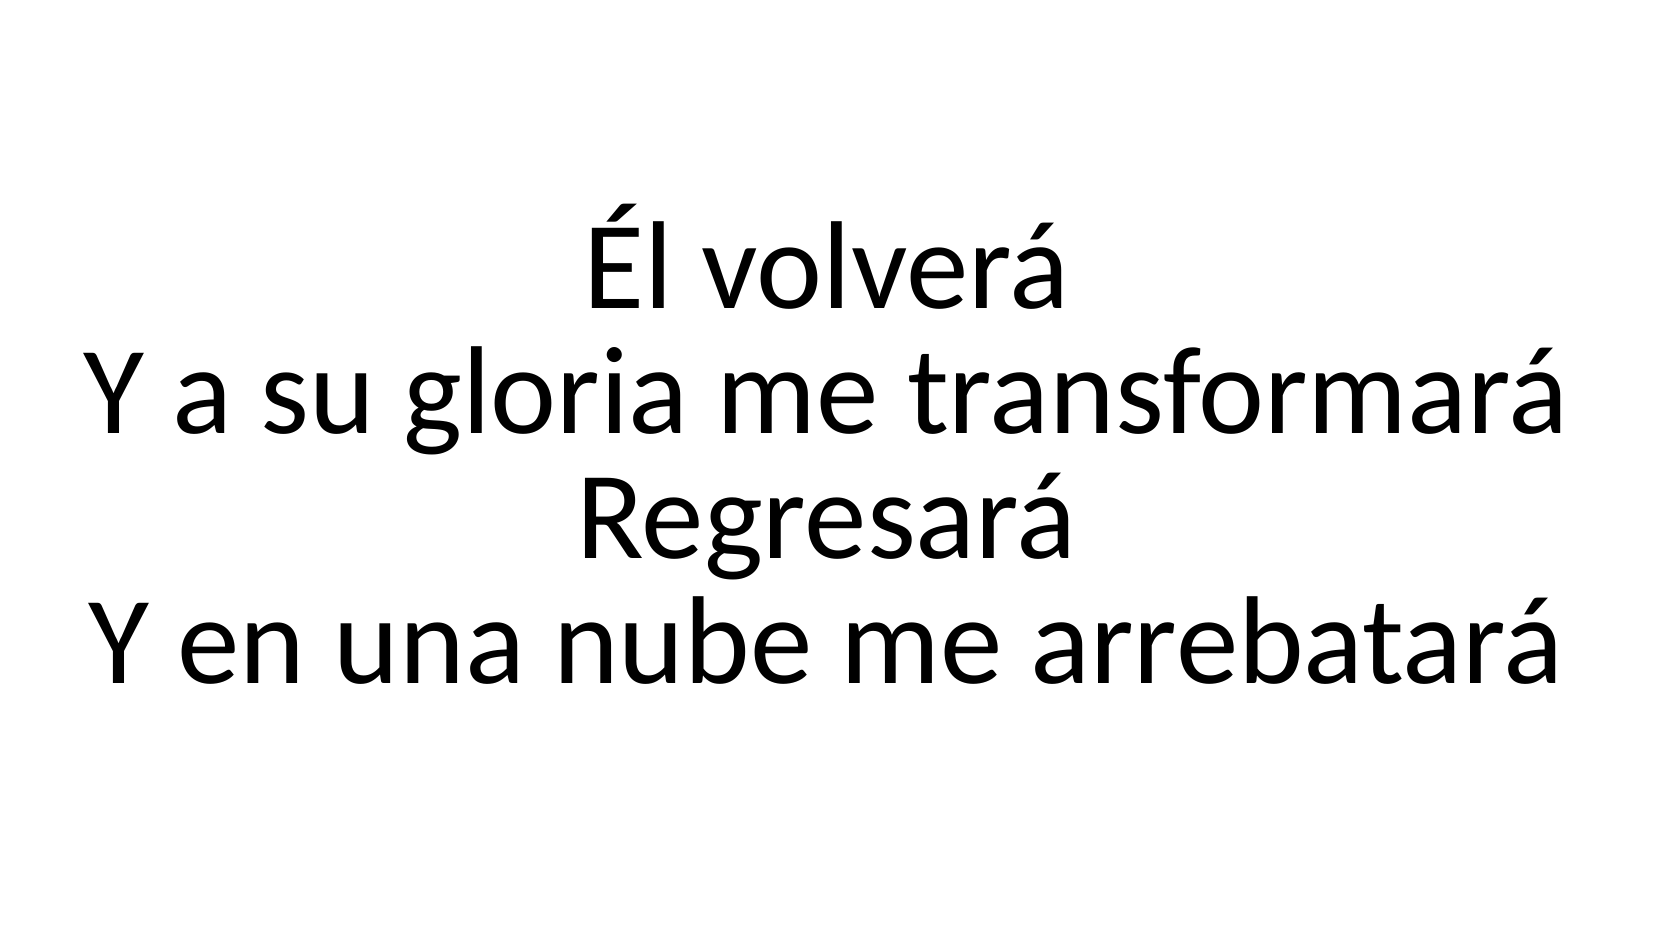

# Él volverá Y a su gloria me transformará Regresará Y en una nube me arrebatará